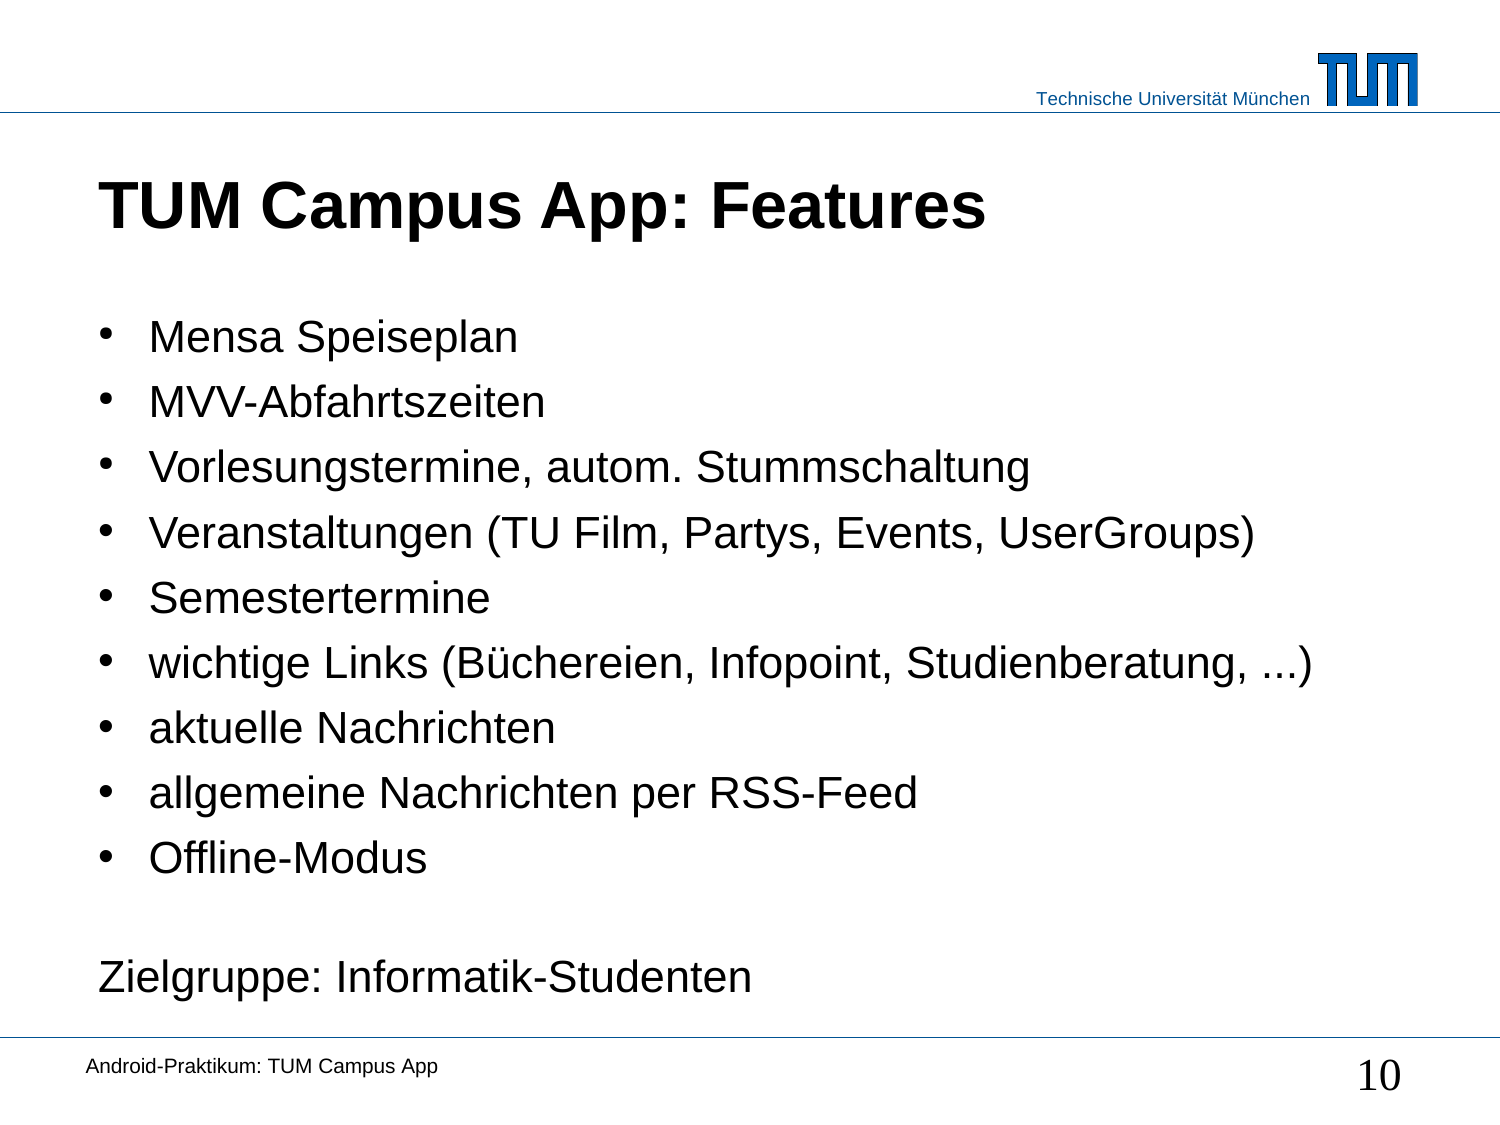

# TUM Campus App: Features
Mensa Speiseplan
MVV-Abfahrtszeiten
Vorlesungstermine, autom. Stummschaltung
Veranstaltungen (TU Film, Partys, Events, UserGroups)
Semestertermine
wichtige Links (Büchereien, Infopoint, Studienberatung, ...)
aktuelle Nachrichten
allgemeine Nachrichten per RSS-Feed
Offline-Modus
Zielgruppe: Informatik-Studenten